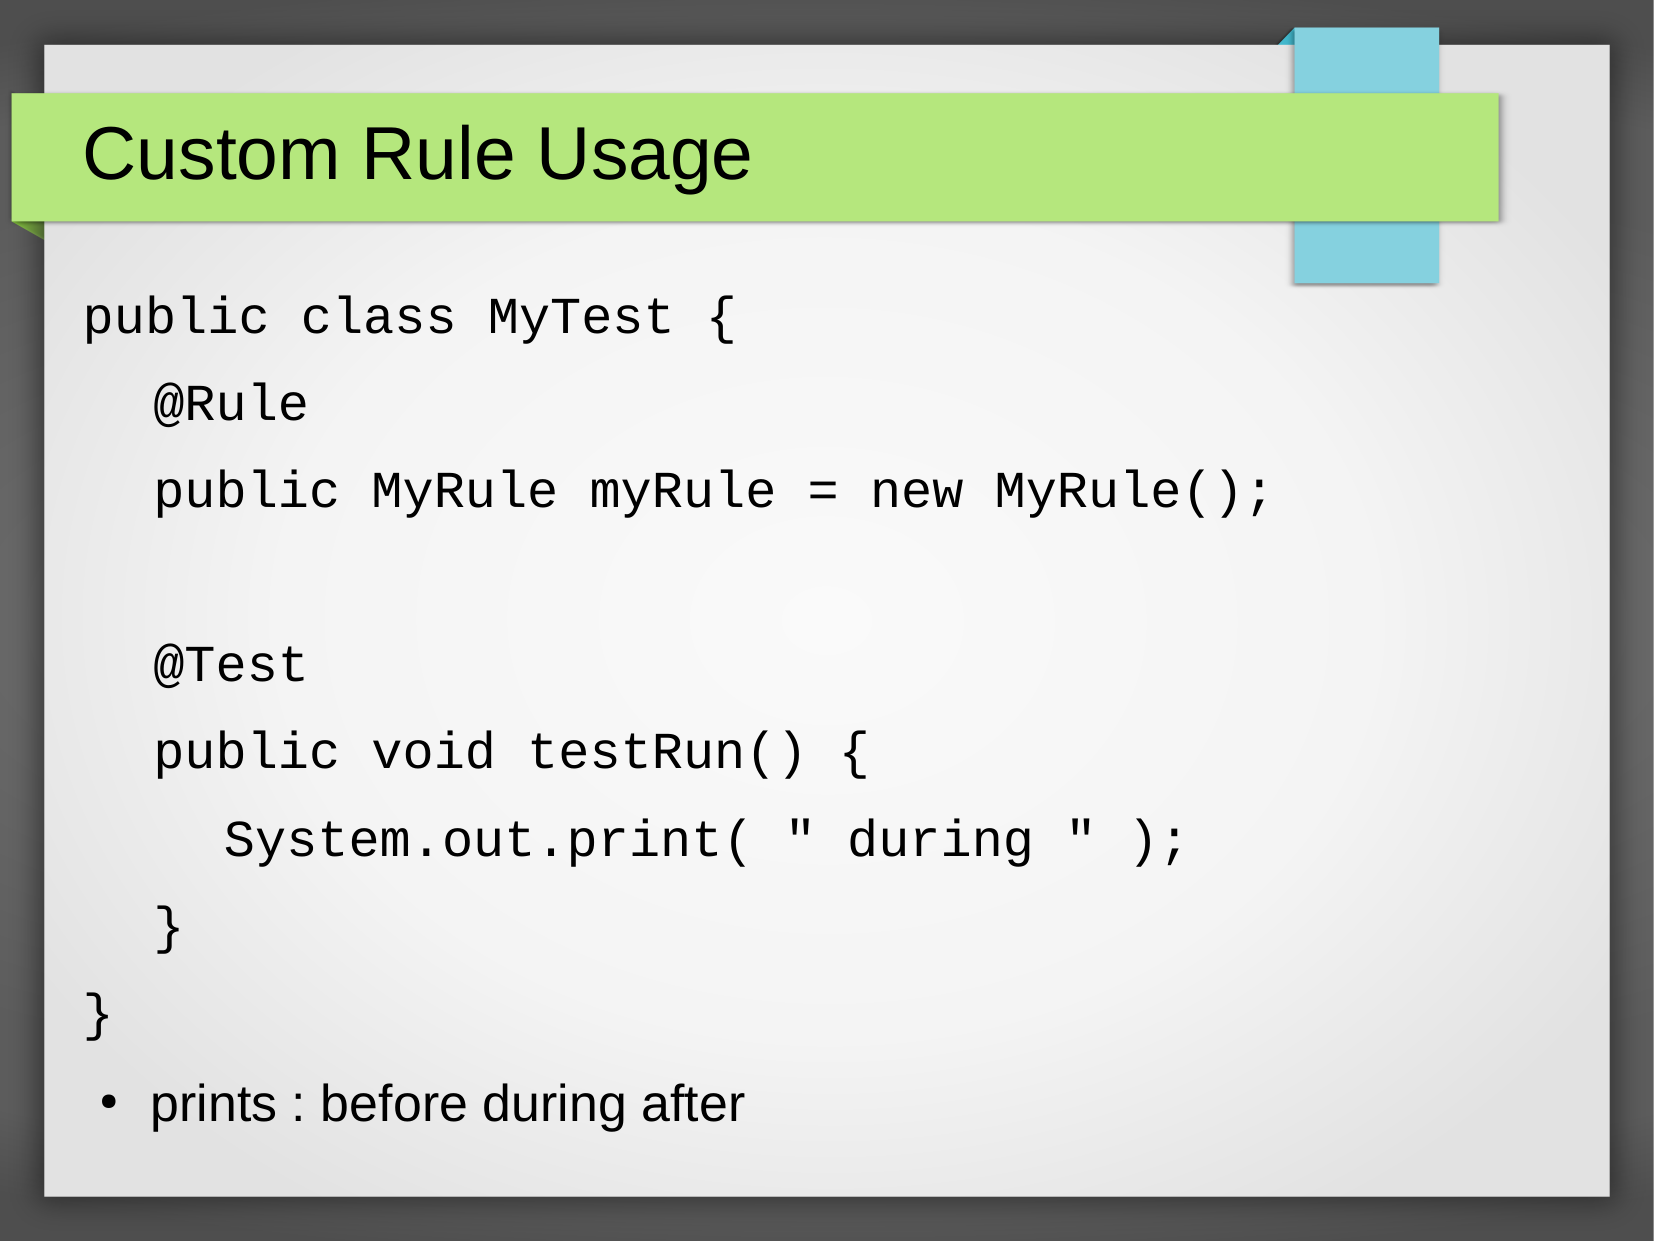

# Custom Rule Usage
public class MyTest {
@Rule
public MyRule myRule = new MyRule();
@Test
public void testRun() {
System.out.print( " during " );
}
}
prints : before during after